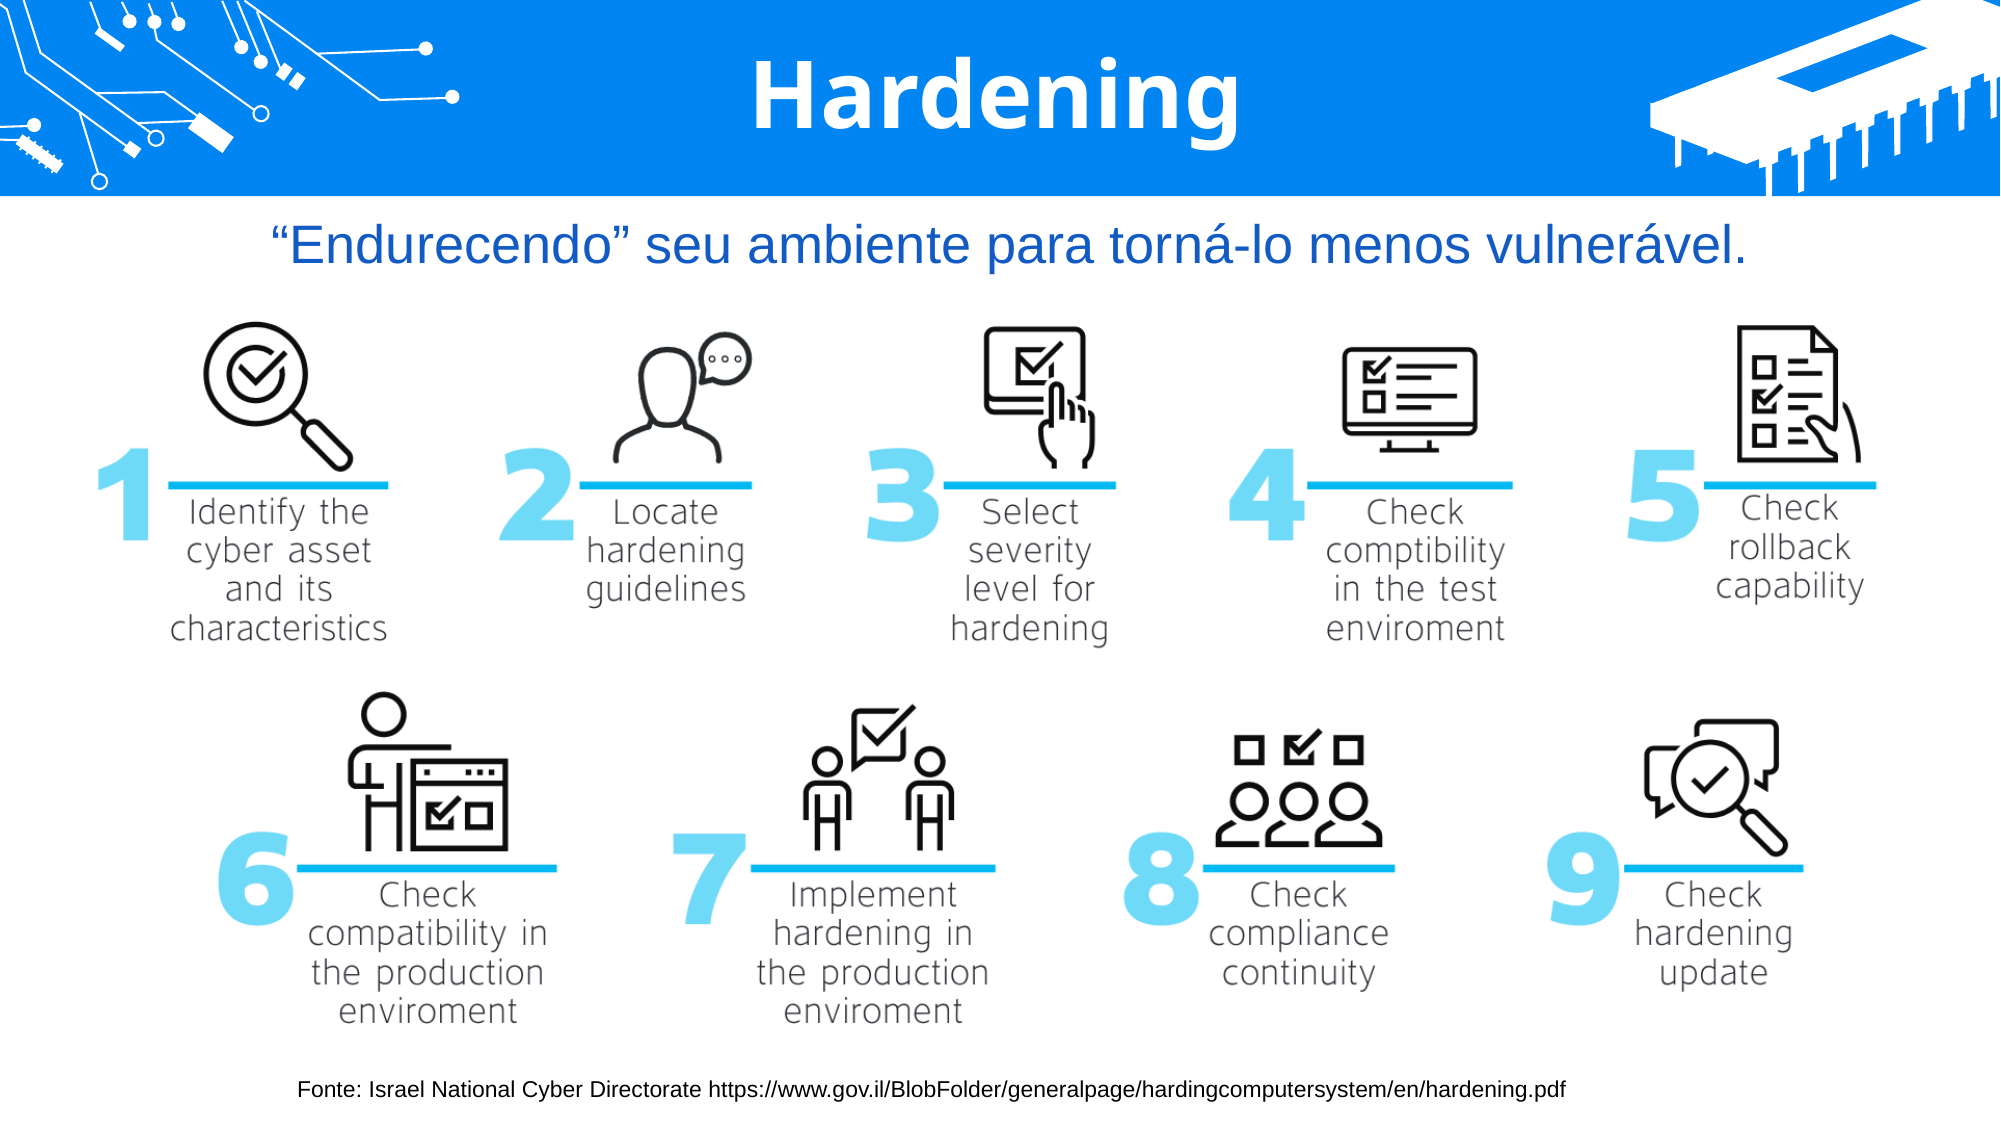

# Hardening
“Endurecendo” seu ambiente para torná-lo menos vulnerável.
Encontrar uma diretiva pdronizada de hardening
Fonte: Israel National Cyber Directorate https://www.gov.il/BlobFolder/generalpage/hardingcomputersystem/en/hardening.pdf